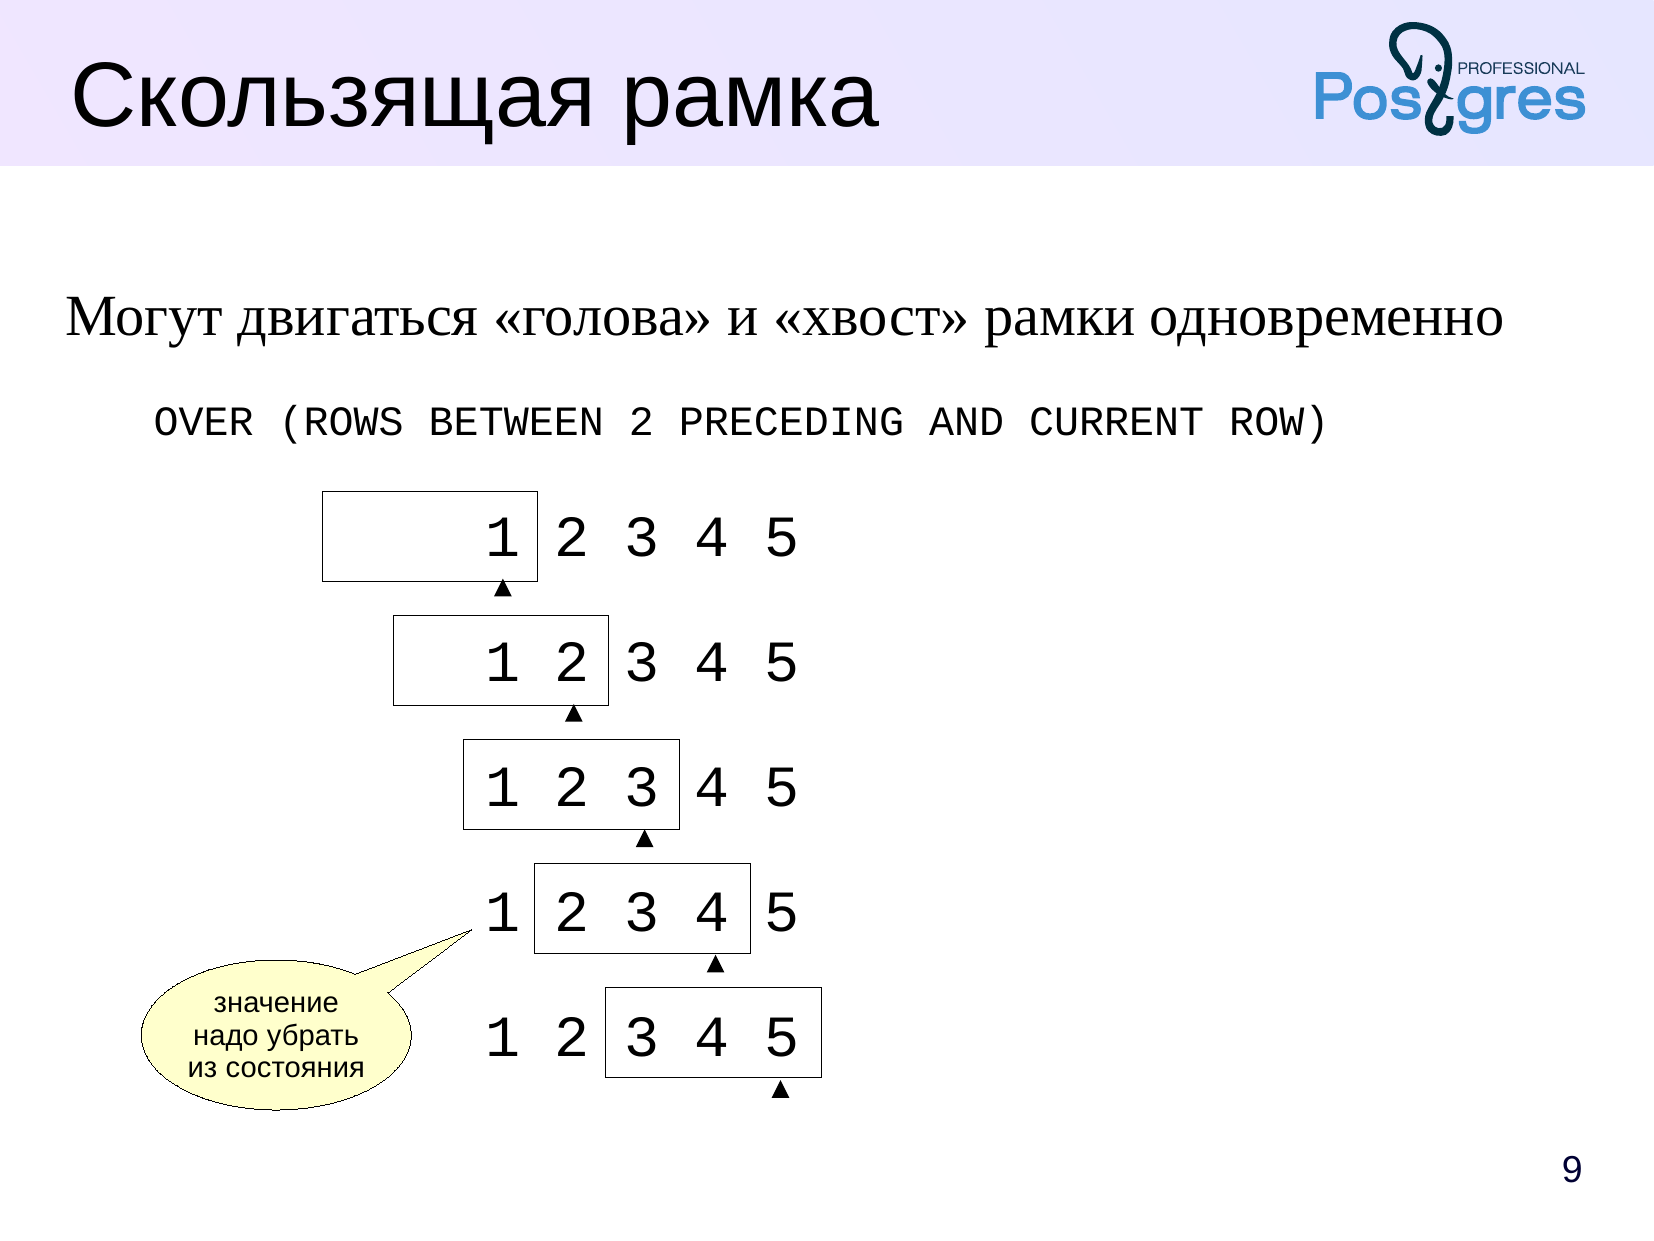

# Скользящая рамка
Могут двигаться «голова» и «хвост» рамки одновременно
OVER (ROWS BETWEEN 2 PRECEDING AND CURRENT ROW)
 1 2 3 4 5
 1 2 3 4 5
 1 2 3 4 5
 1 2 3 4 5
 1 2 3 4 5
значение
надо убрать
из состояния